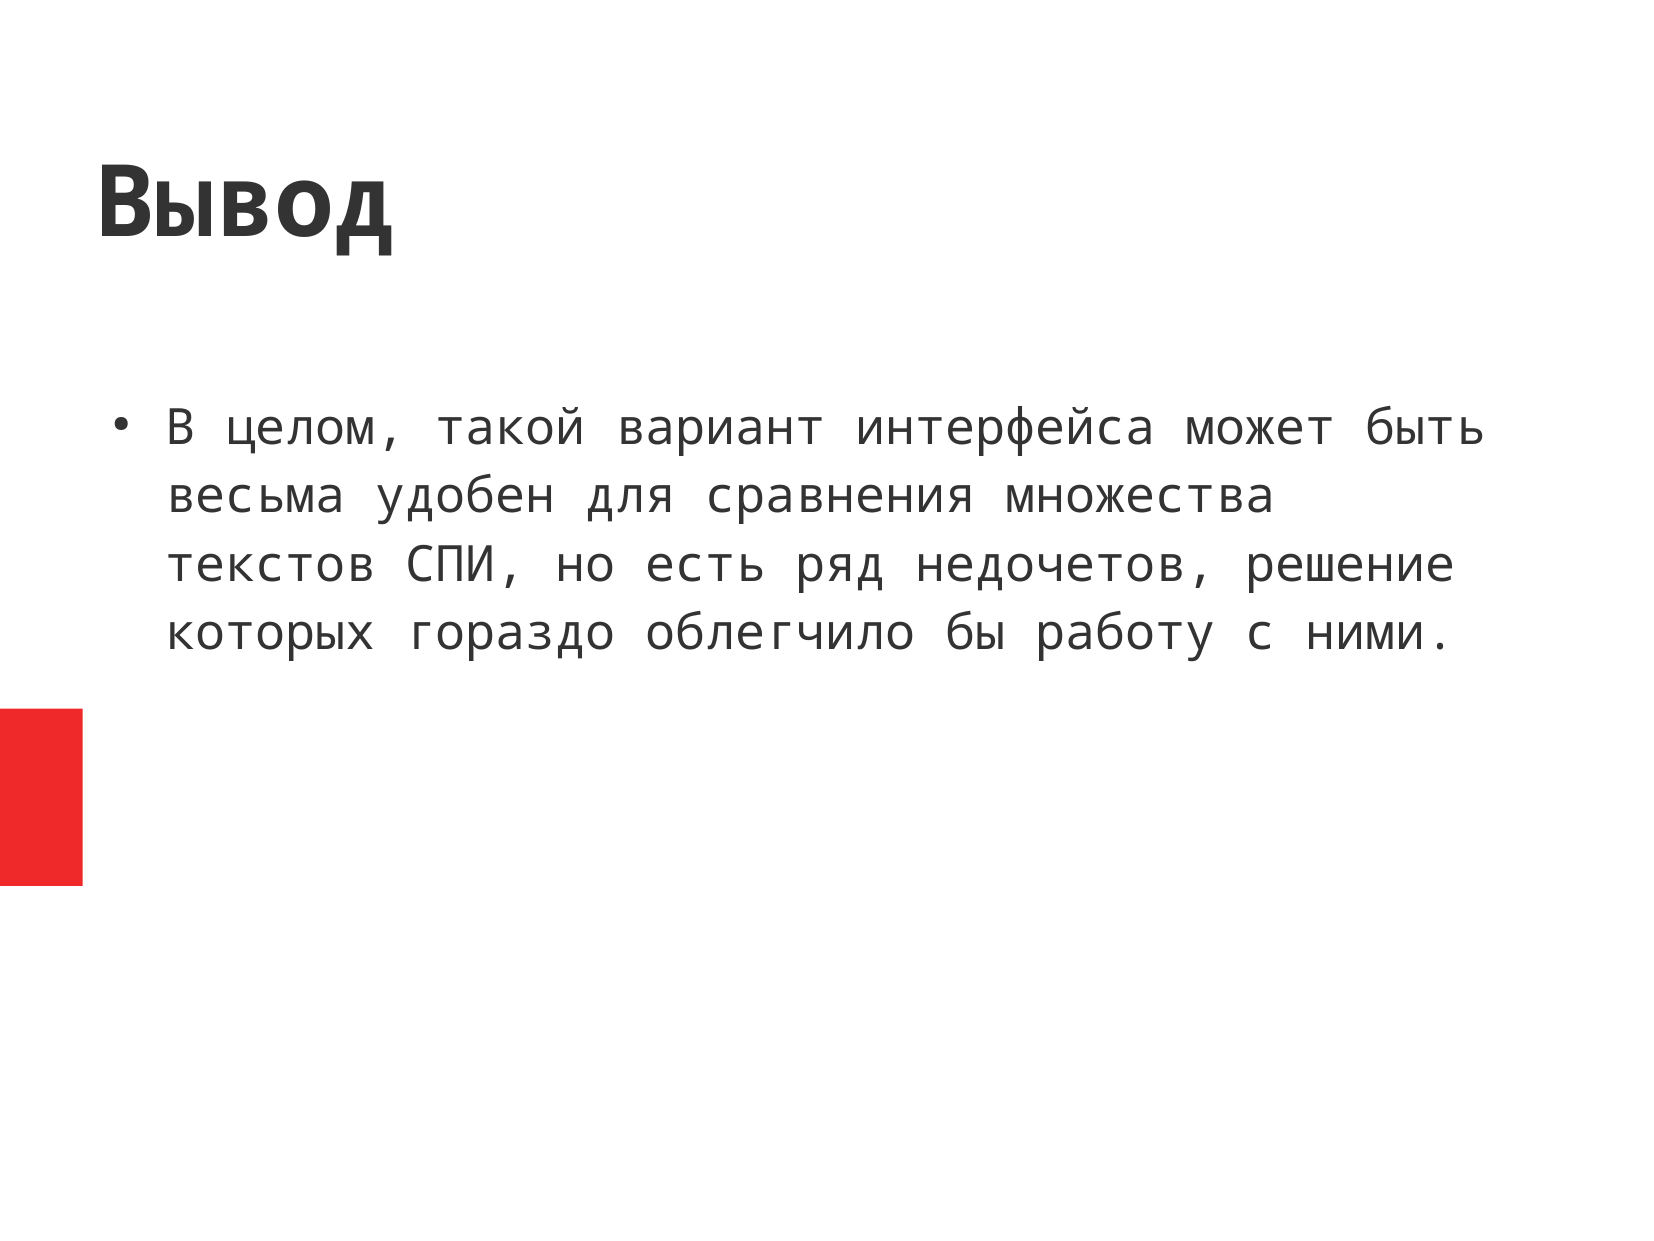

# Вывод
В целом, такой вариант интерфейса может быть весьма удобен для сравнения множества текстов СПИ, но есть ряд недочетов, решение которых гораздо облегчило бы работу с ними.